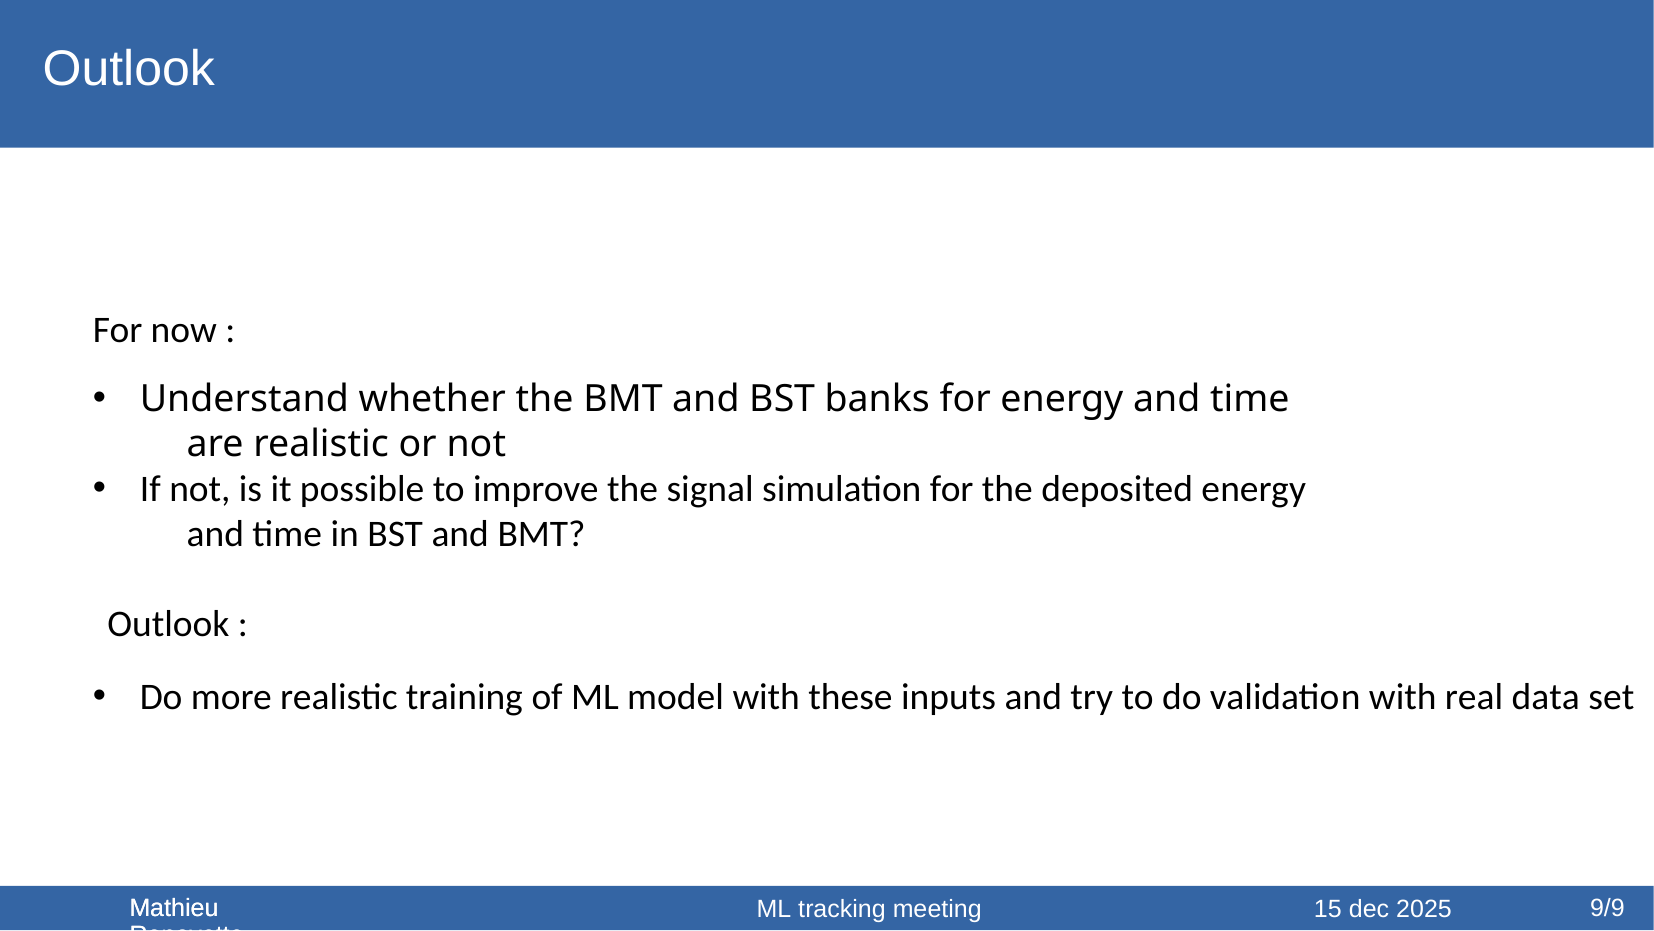

Outlook
For now :
Understand whether the BMT and BST banks for energy and time are realistic or not
If not, is it possible to improve the signal simulation for the deposited energy and time in BST and BMT?
Outlook :
Do more realistic training of ML model with these inputs and try to do validation with real data set
Mathieu Ronayette
9/9
Mathieu Ronayette
 ML tracking meeting
15 dec 2025